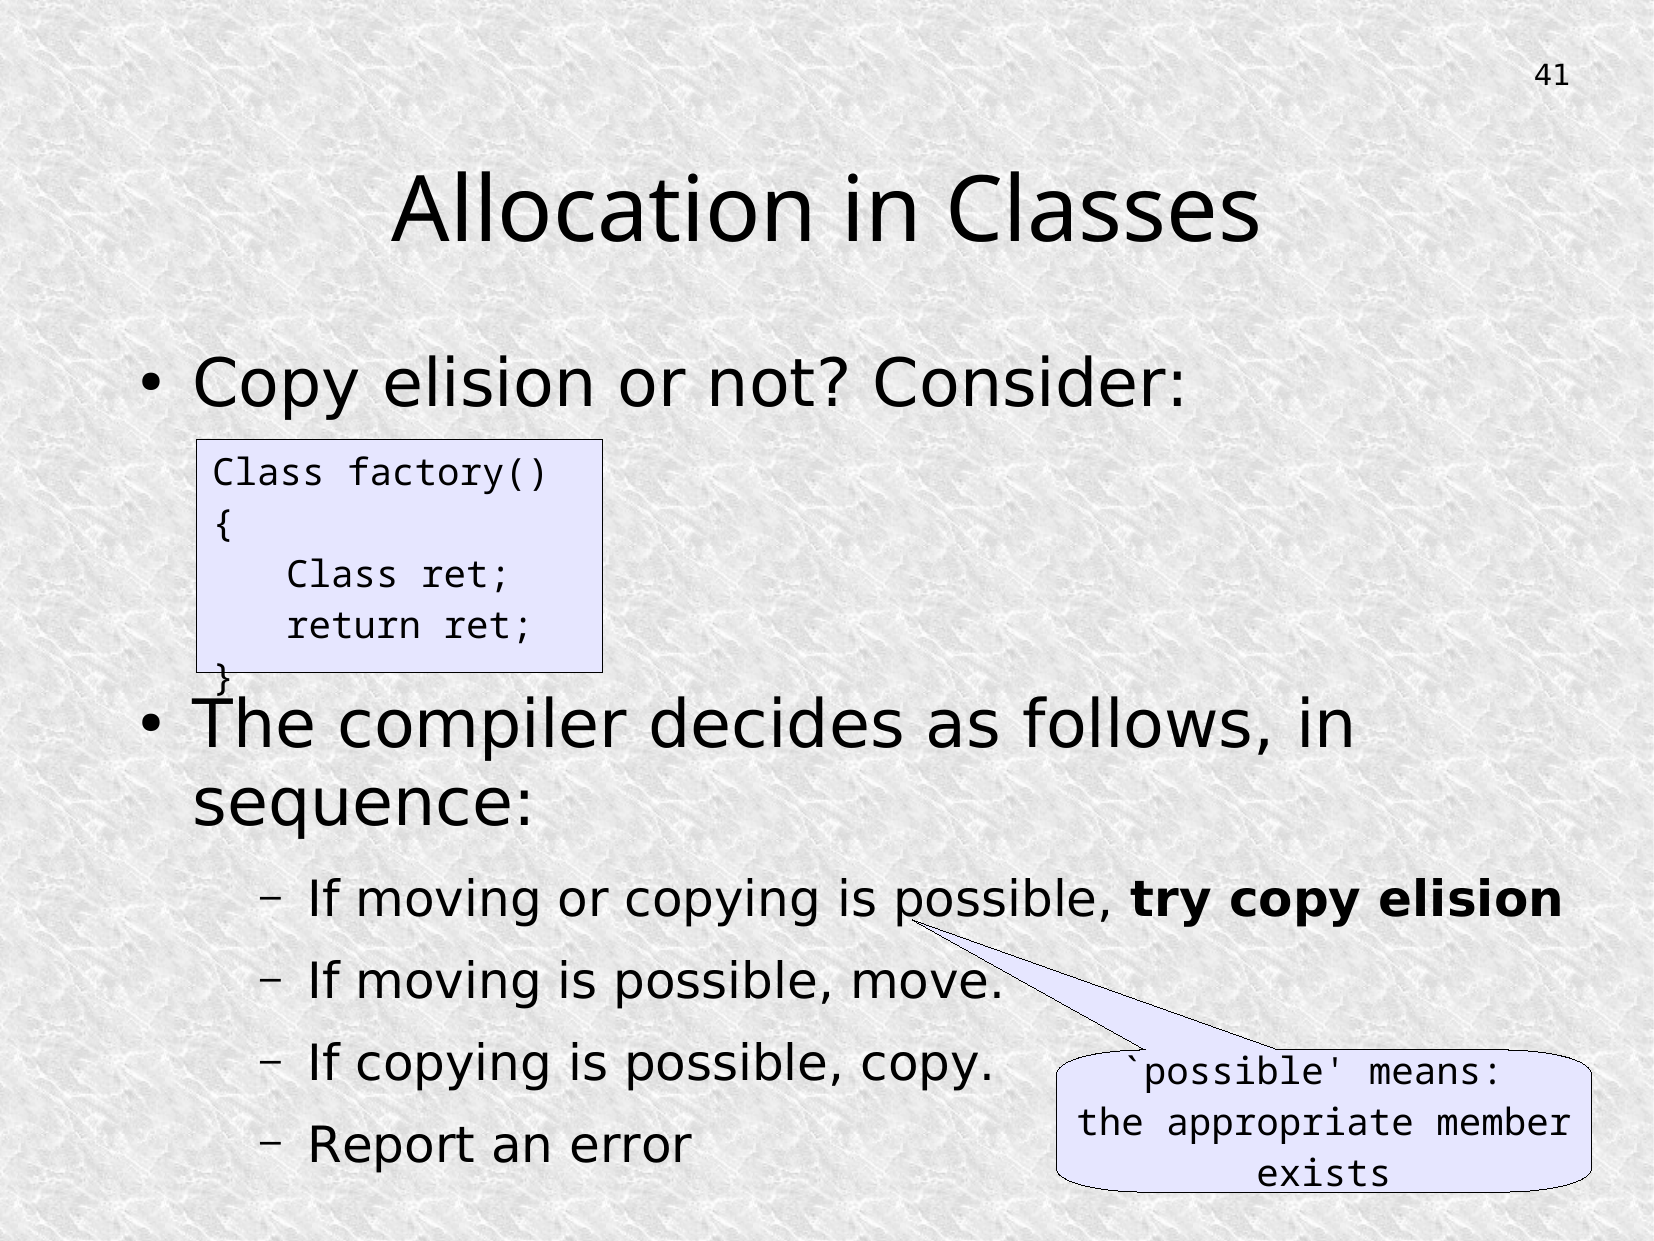

41
# Allocation in Classes
Copy elision or not? Consider:
The compiler decides as follows, in sequence:
If moving or copying is possible, try copy elision
If moving is possible, move.
If copying is possible, copy.
Report an error
Class factory()
{
	Class ret;
	return ret;
}
`possible' means:
the appropriate member
exists